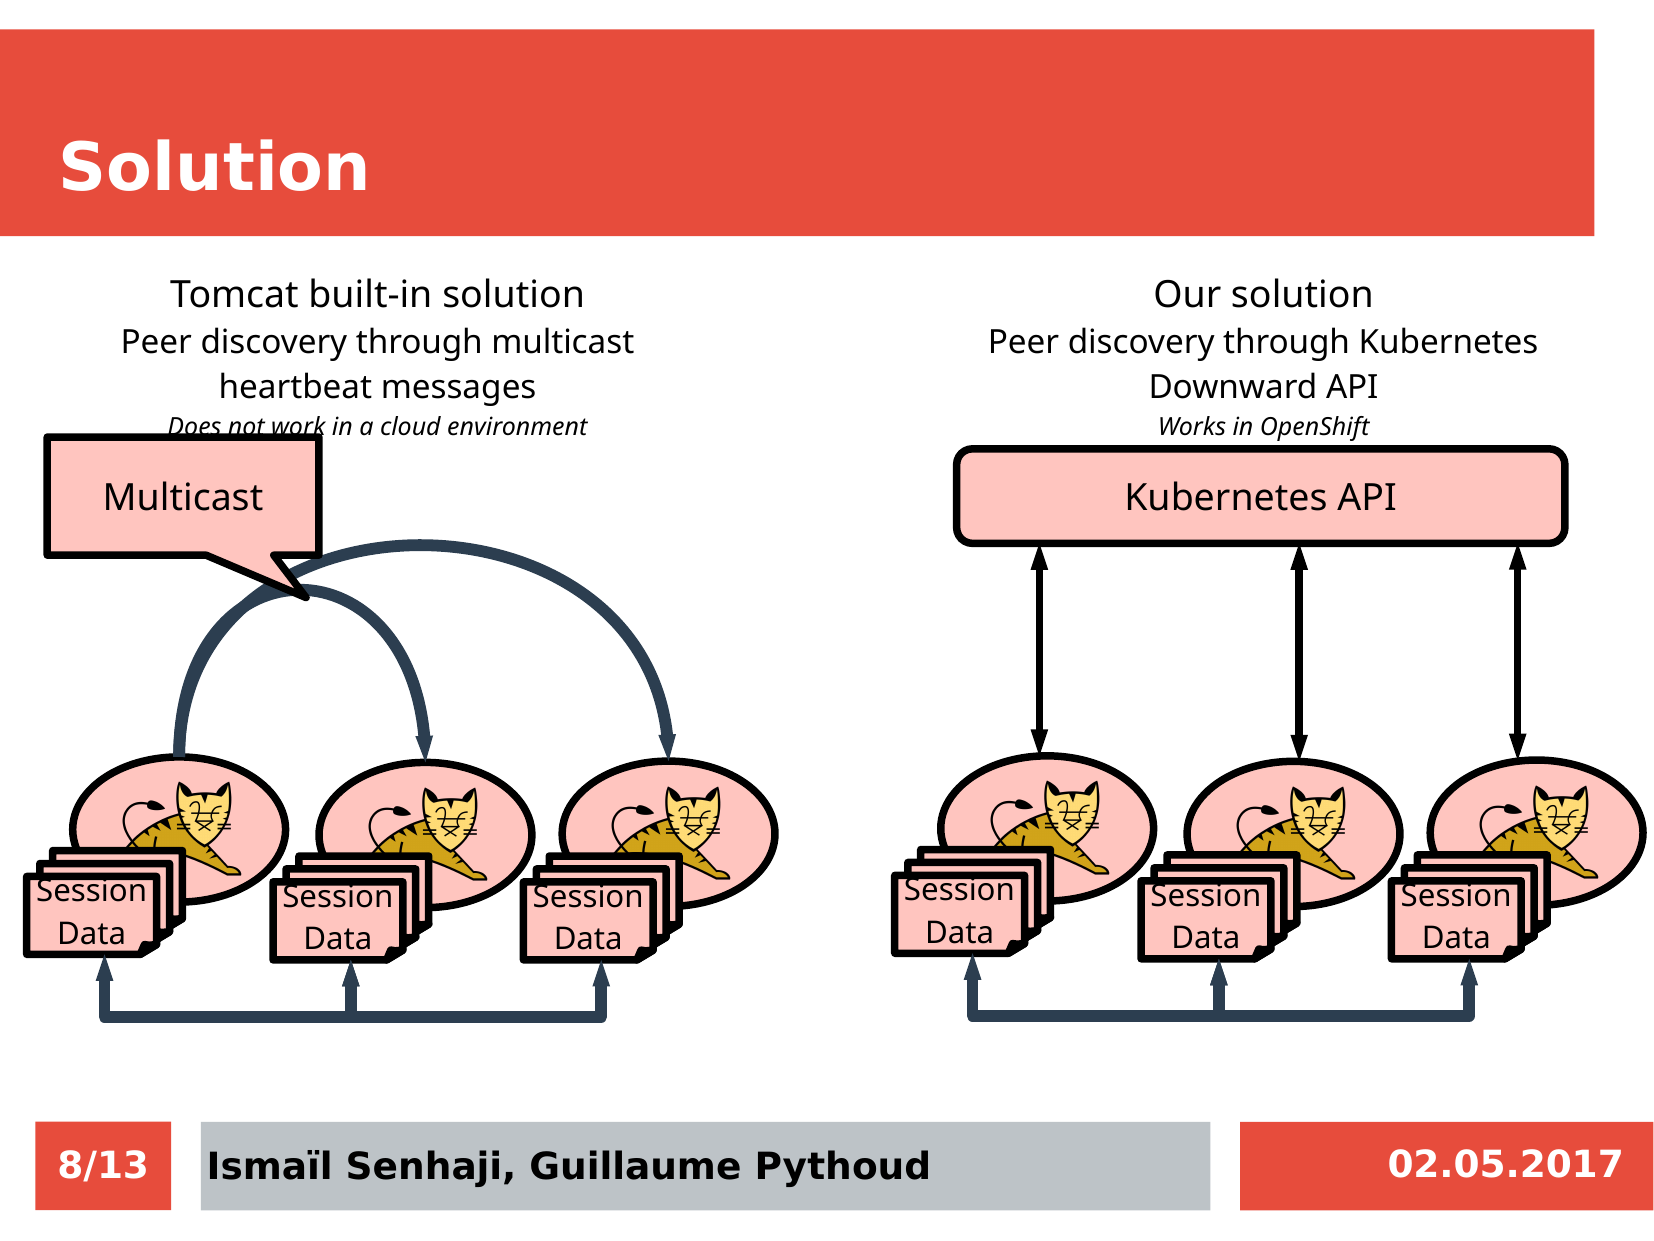

# Solution
Tomcat built-in solution
Peer discovery through multicast heartbeat messages
Does not work in a cloud environment
Our solution
Peer discovery through Kubernetes Downward API
Works in OpenShift
Multicast
Kubernetes API
Session
Data
Session
Data
Session
Data
Session
Data
Session
Data
Session
Data
8
Ismaïl Senhaji, Guillaume Pythoud
02.05.2017